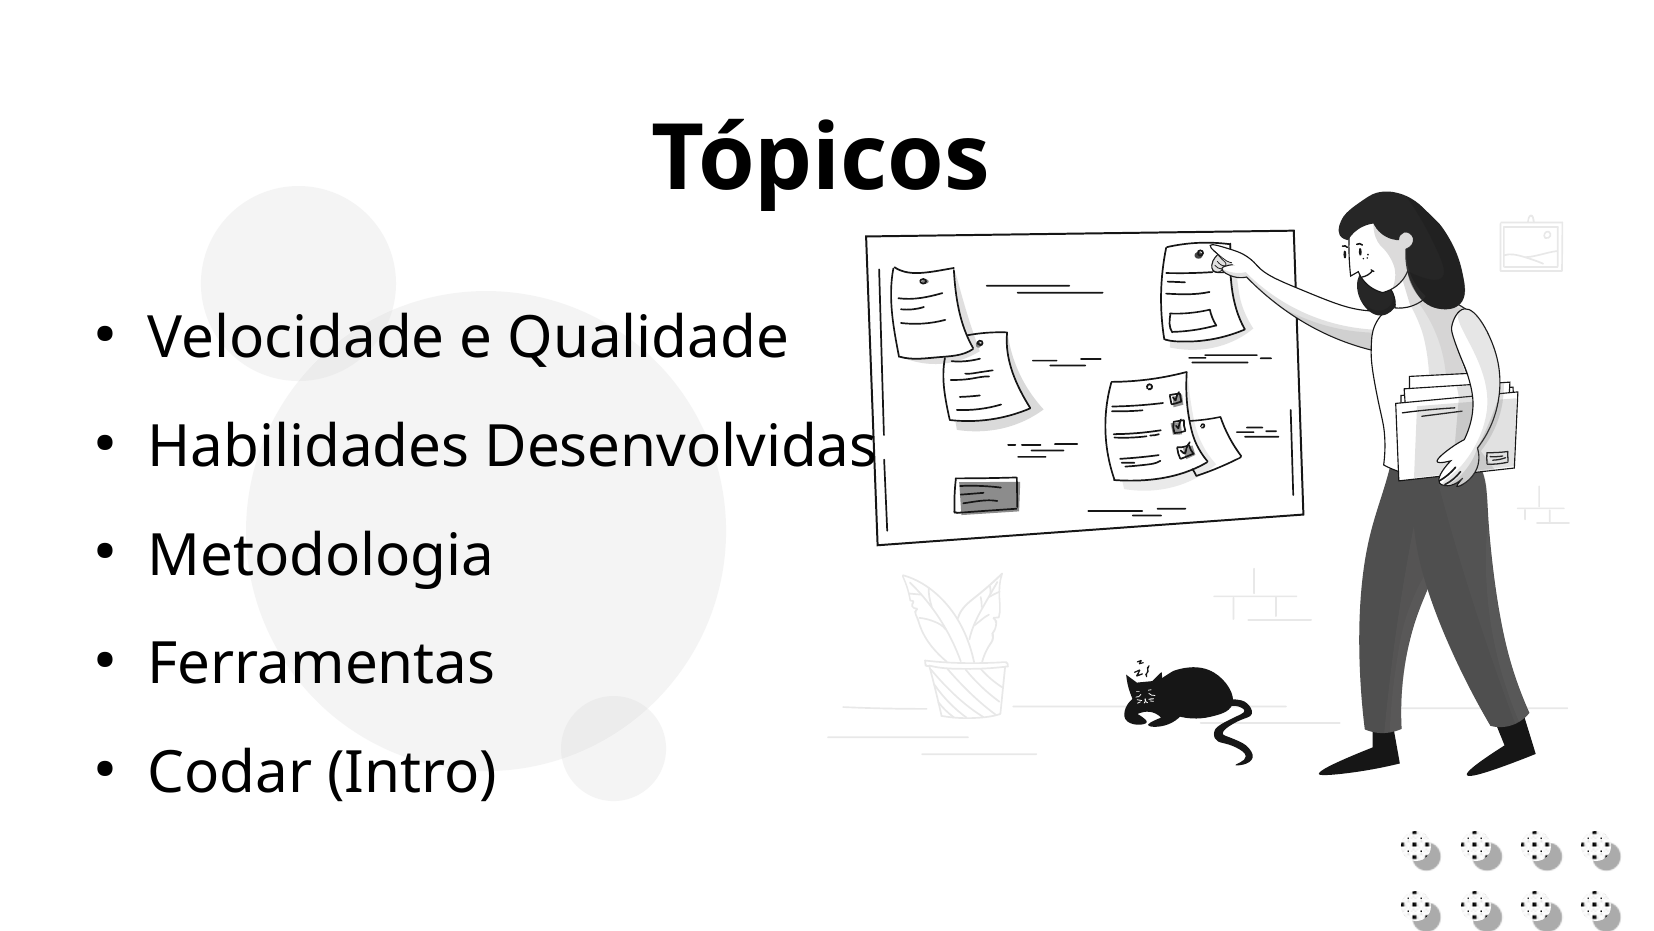

# Tópicos
Velocidade e Qualidade
Habilidades Desenvolvidas
Metodologia
Ferramentas
Codar (Intro)